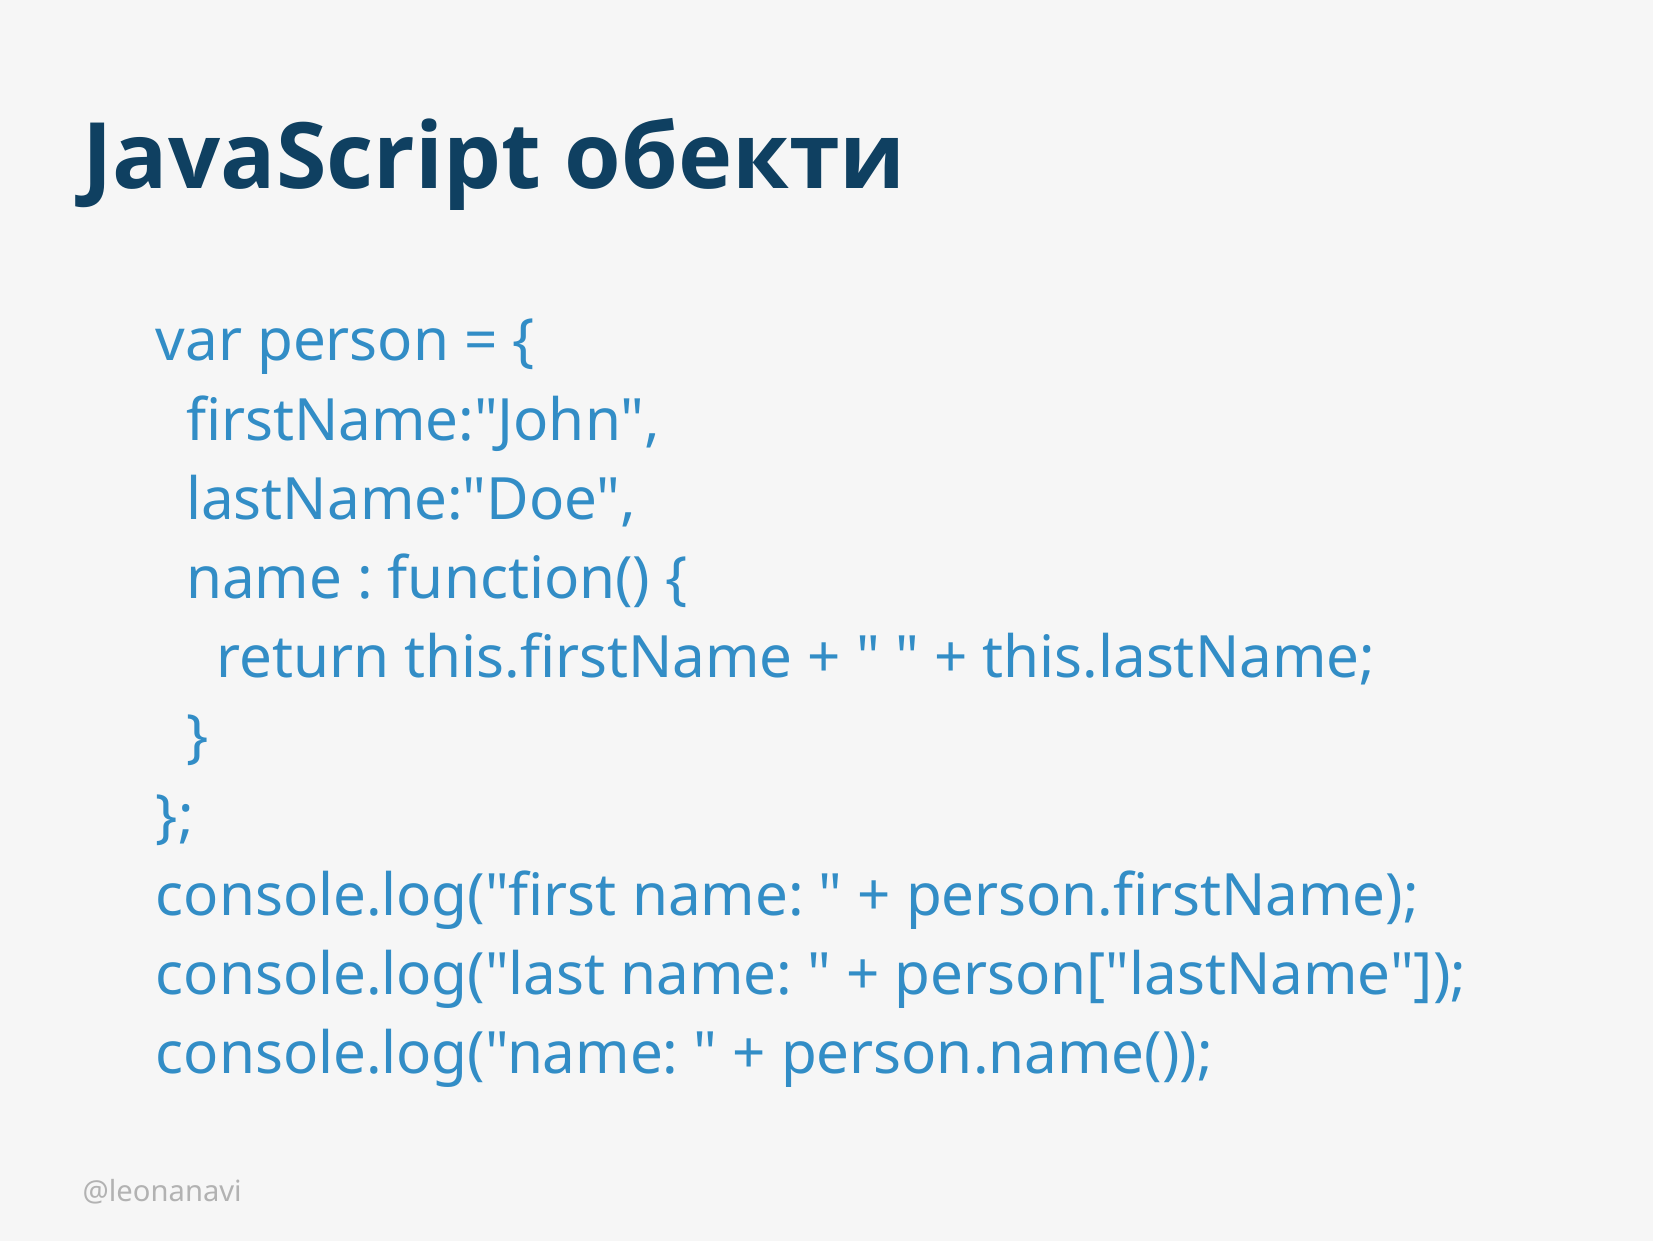

# JavaScript обекти
var person = {
 firstName:"John",
 lastName:"Doe",
 name : function() {
 return this.firstName + " " + this.lastName;
 }
};
console.log("first name: " + person.firstName);
console.log("last name: " + person["lastName"]);
console.log("name: " + person.name());